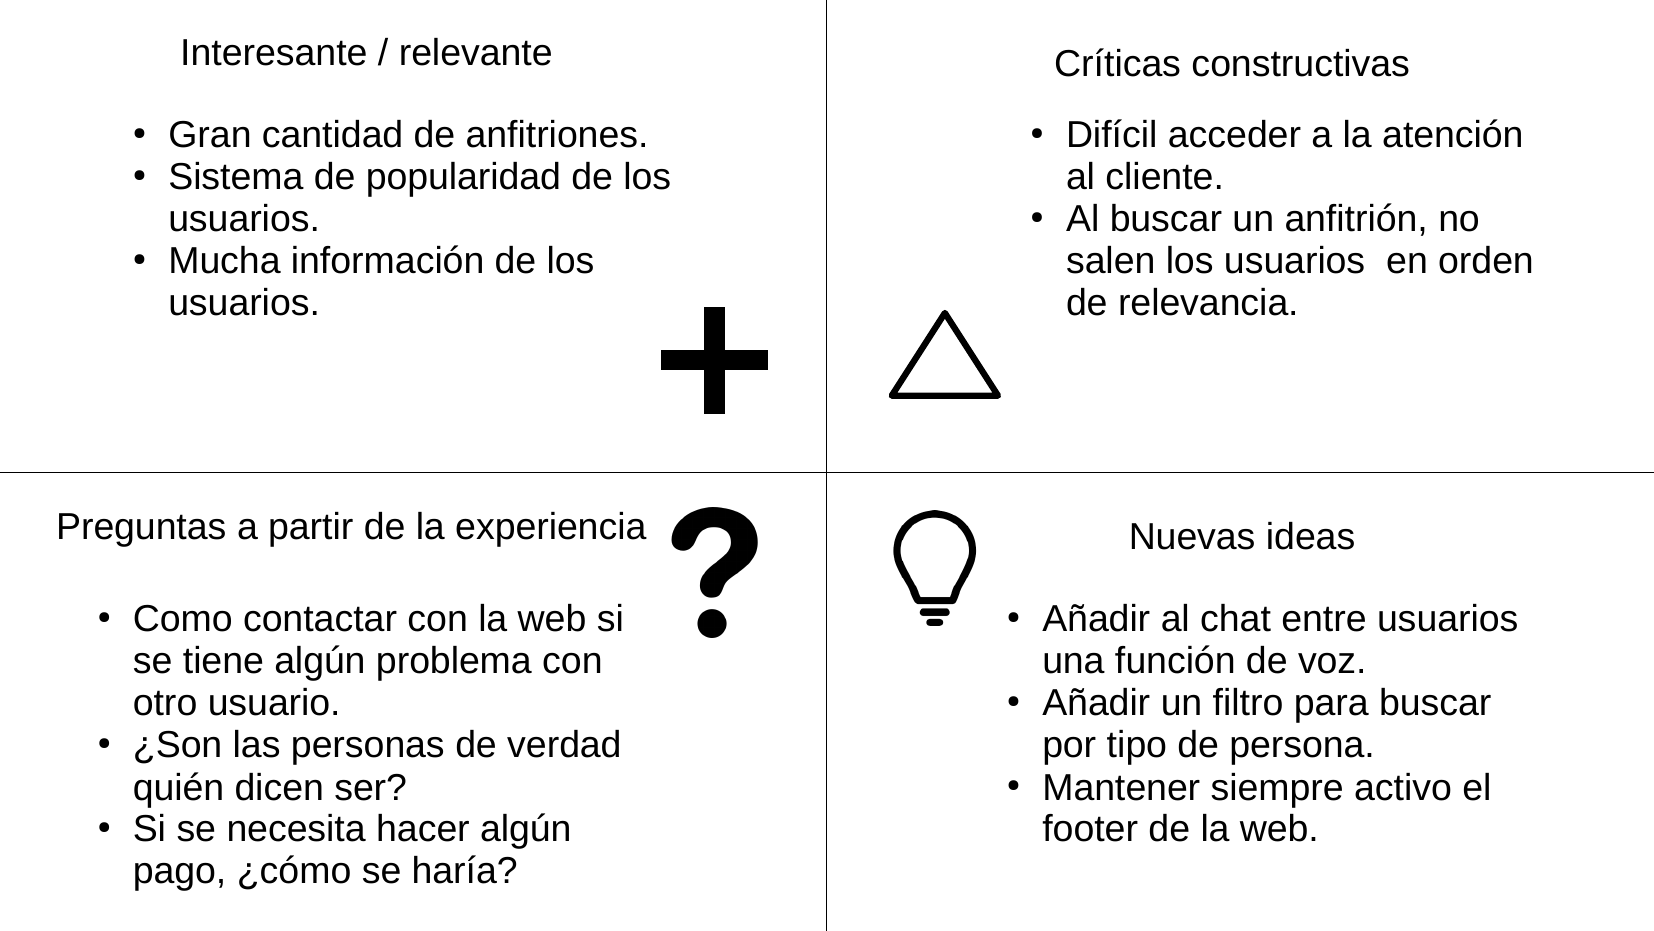

Interesante / relevante
Críticas constructivas
Gran cantidad de anfitriones.
Sistema de popularidad de los usuarios.
Mucha información de los usuarios.
Difícil acceder a la atención al cliente.
Al buscar un anfitrión, no salen los usuarios en orden de relevancia.
Preguntas a partir de la experiencia
Nuevas ideas
Como contactar con la web si se tiene algún problema con otro usuario.
¿Son las personas de verdad quién dicen ser?
Si se necesita hacer algún pago, ¿cómo se haría?
Añadir al chat entre usuarios una función de voz.
Añadir un filtro para buscar por tipo de persona.
Mantener siempre activo el footer de la web.